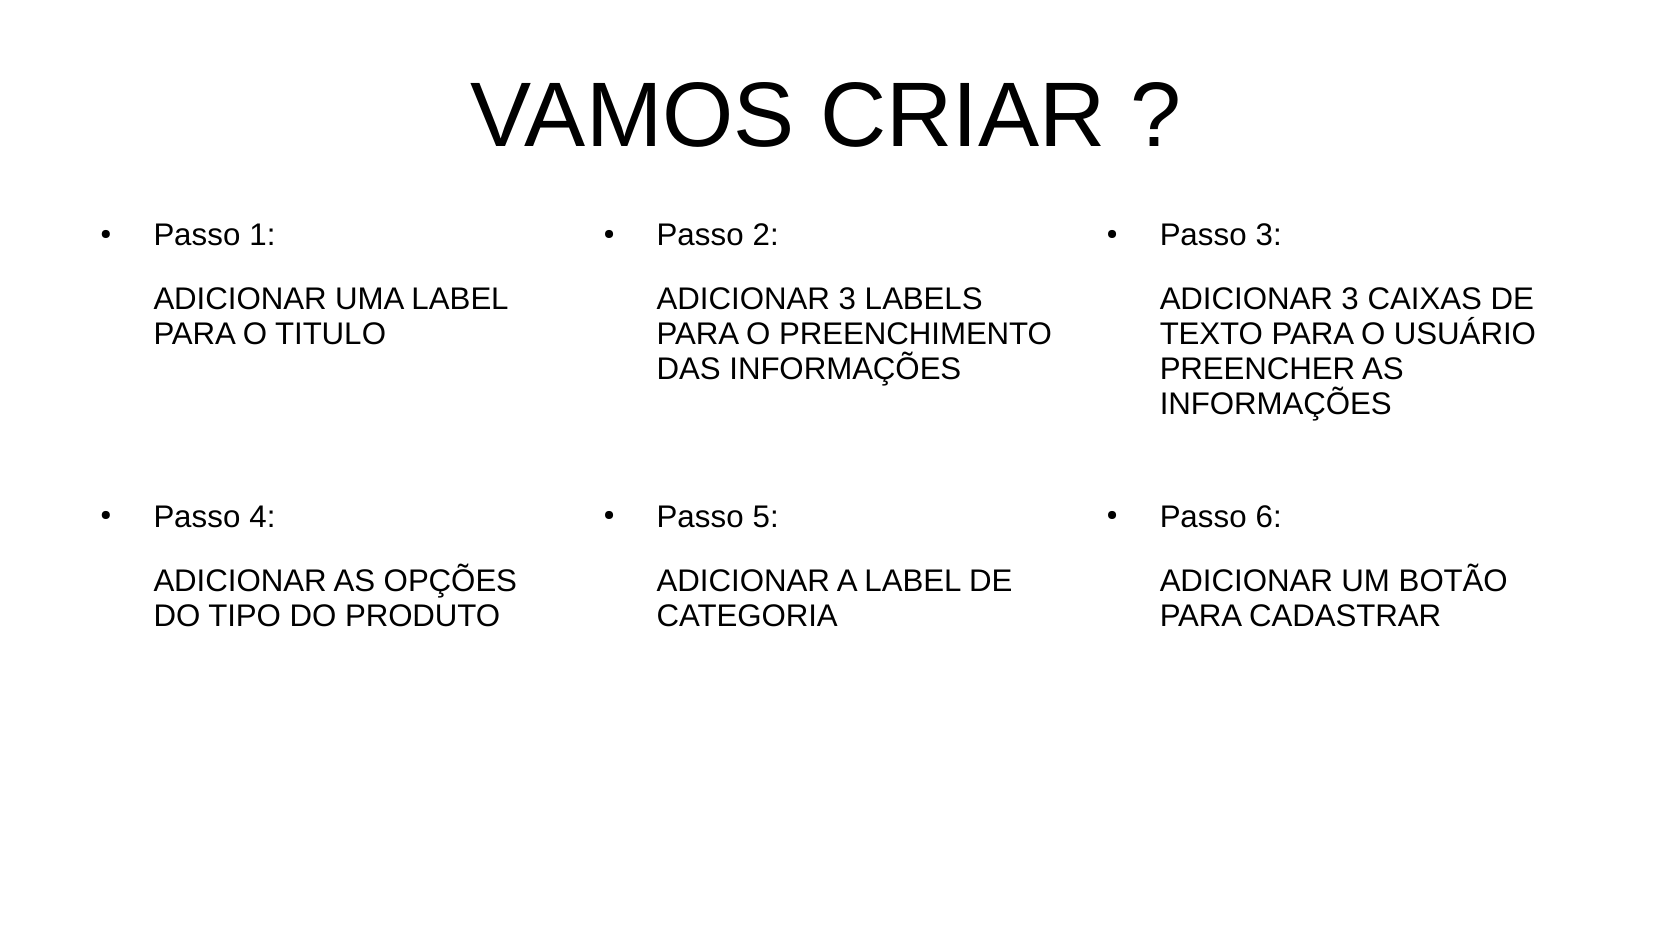

# VAMOS CRIAR ?
Passo 1:
ADICIONAR UMA LABEL PARA O TITULO
Passo 2:
ADICIONAR 3 LABELS PARA O PREENCHIMENTO DAS INFORMAÇÕES
Passo 3:
ADICIONAR 3 CAIXAS DE TEXTO PARA O USUÁRIO PREENCHER AS INFORMAÇÕES
Passo 4:
ADICIONAR AS OPÇÕES DO TIPO DO PRODUTO
Passo 5:
ADICIONAR A LABEL DE CATEGORIA
Passo 6:
ADICIONAR UM BOTÃO PARA CADASTRAR